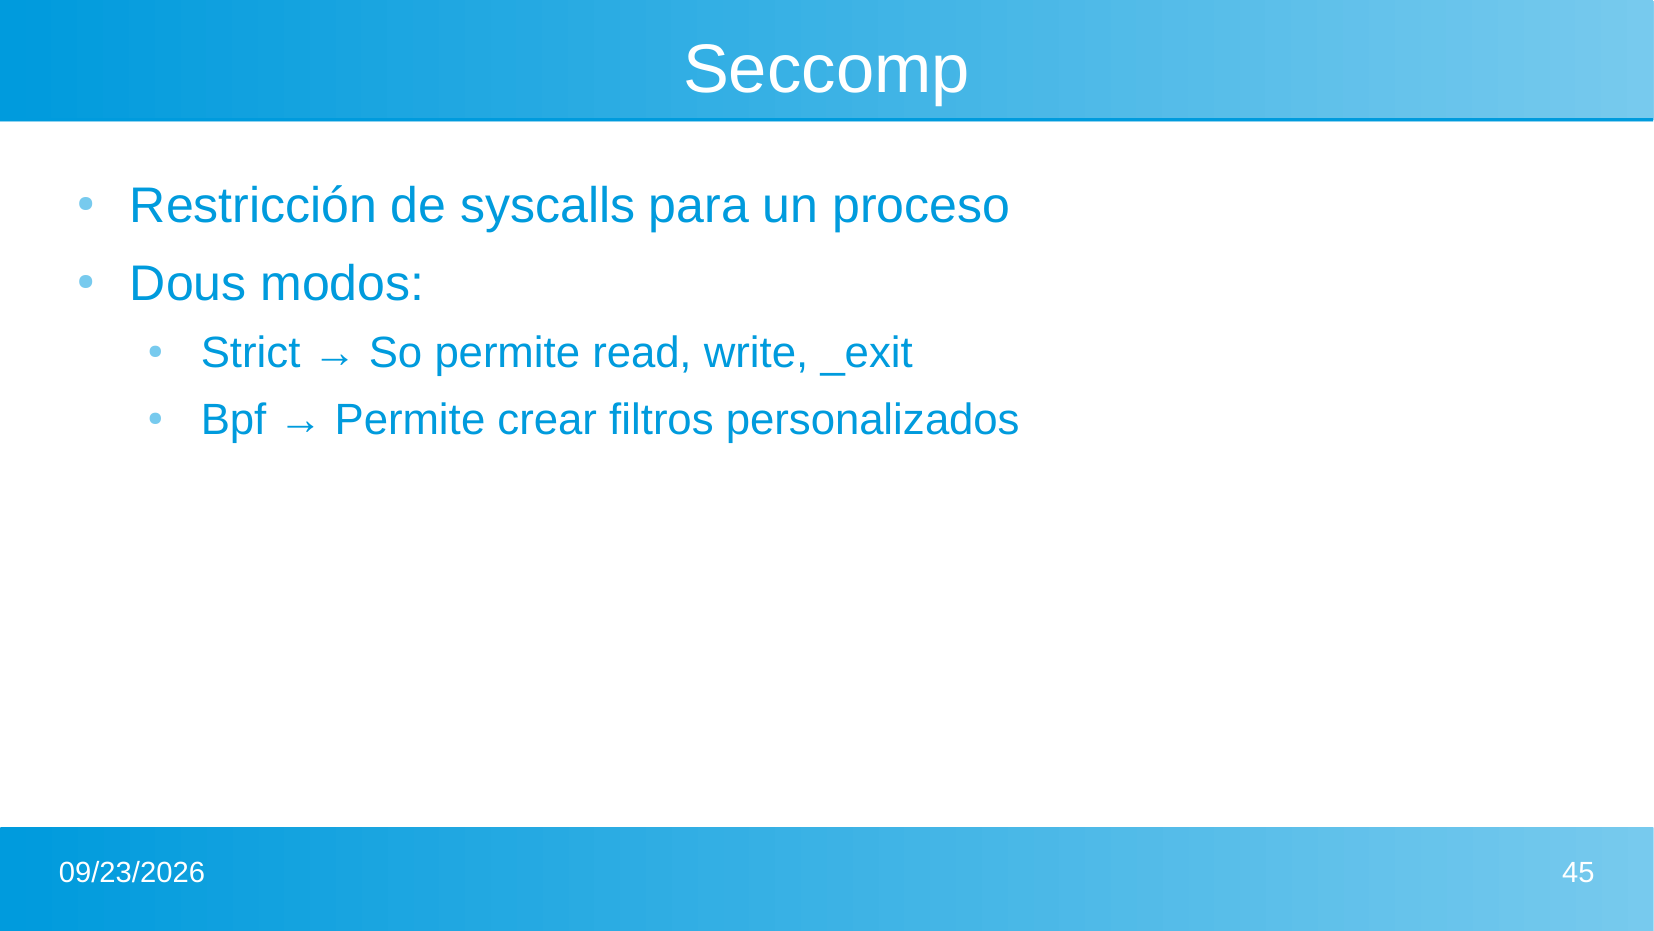

# Seccomp
Restricción de syscalls para un proceso
Dous modos:
Strict → So permite read, write, _exit
Bpf → Permite crear filtros personalizados
45